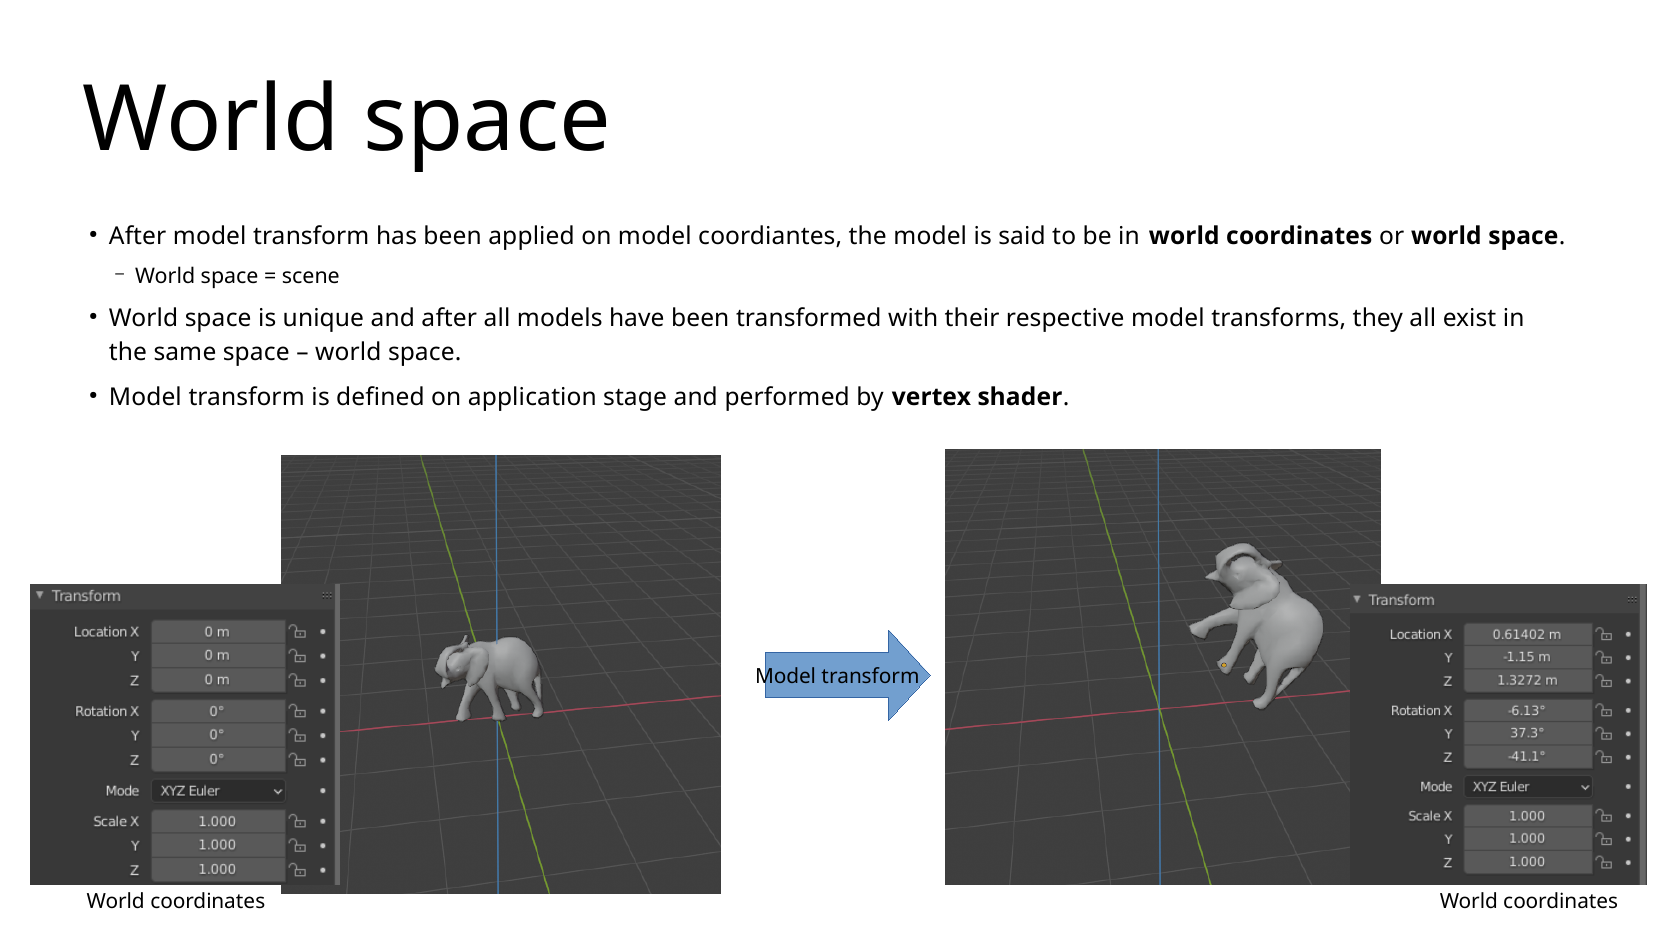

# World space
After model transform has been applied on model coordiantes, the model is said to be in world coordinates or world space.
World space = scene
World space is unique and after all models have been transformed with their respective model transforms, they all exist in the same space – world space.
Model transform is defined on application stage and performed by vertex shader.
Model transform
World coordinates
World coordinates